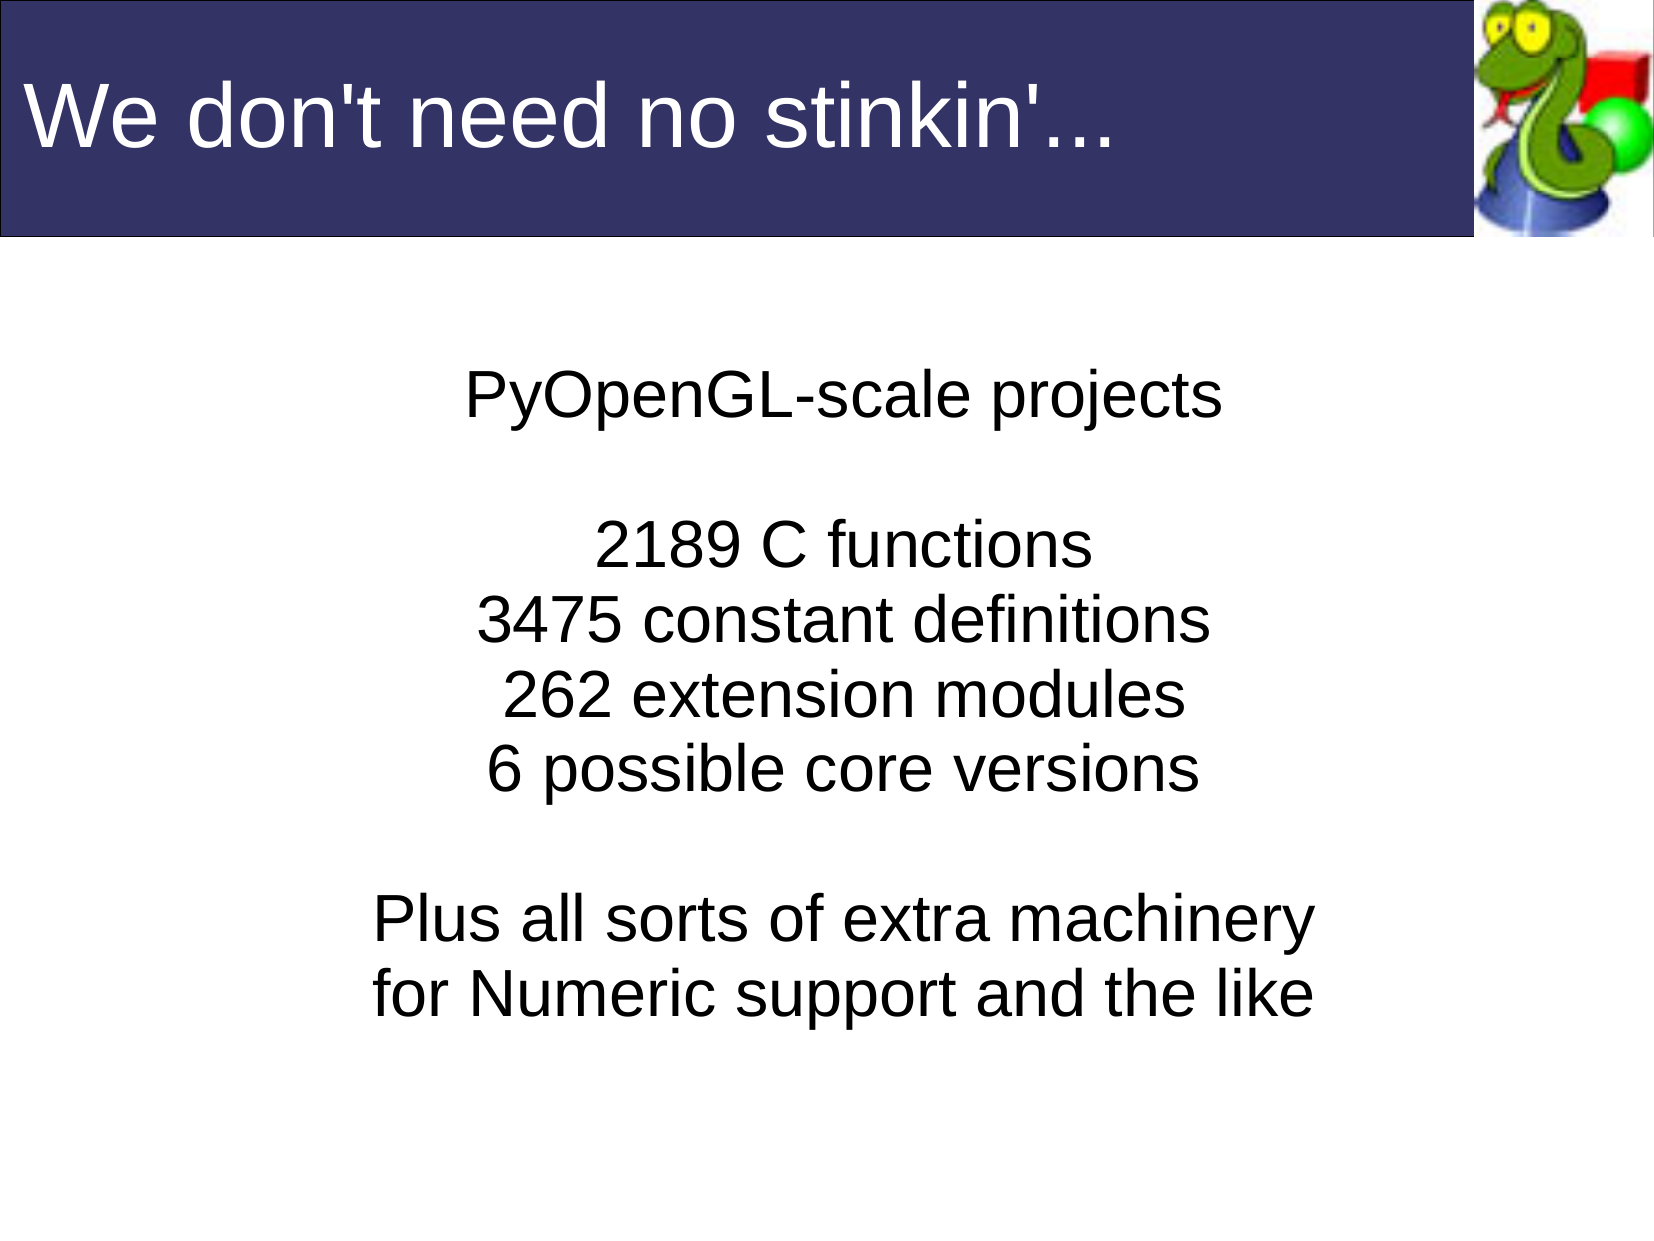

# We don't need no stinkin'...
PyOpenGL-scale projects
2189 C functions
3475 constant definitions
262 extension modules
6 possible core versions
Plus all sorts of extra machinery
for Numeric support and the like